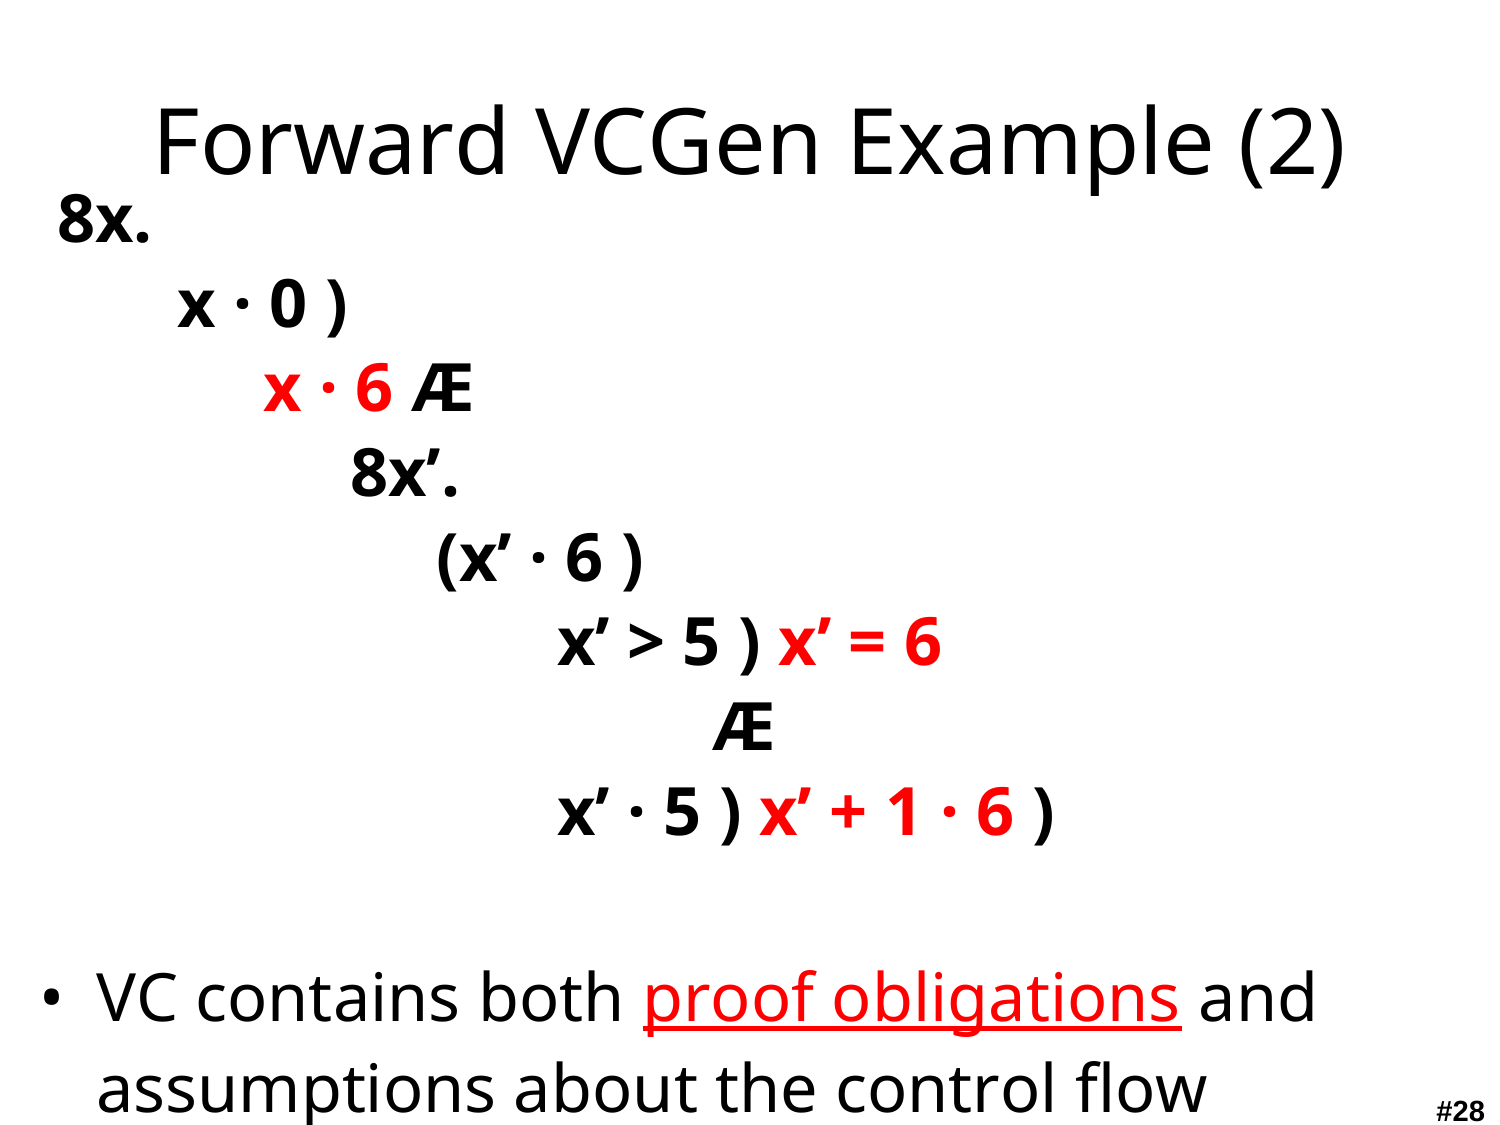

# Forward VCGen Example (2)
 8x.
 x · 0 )
 x · 6 Æ
 8x’.
 (x’ · 6 )
 x’ > 5 ) x’ = 6
 Æ
 x’ · 5 ) x’ + 1 · 6 )
VC contains both proof obligations and assumptions about the control flow
28